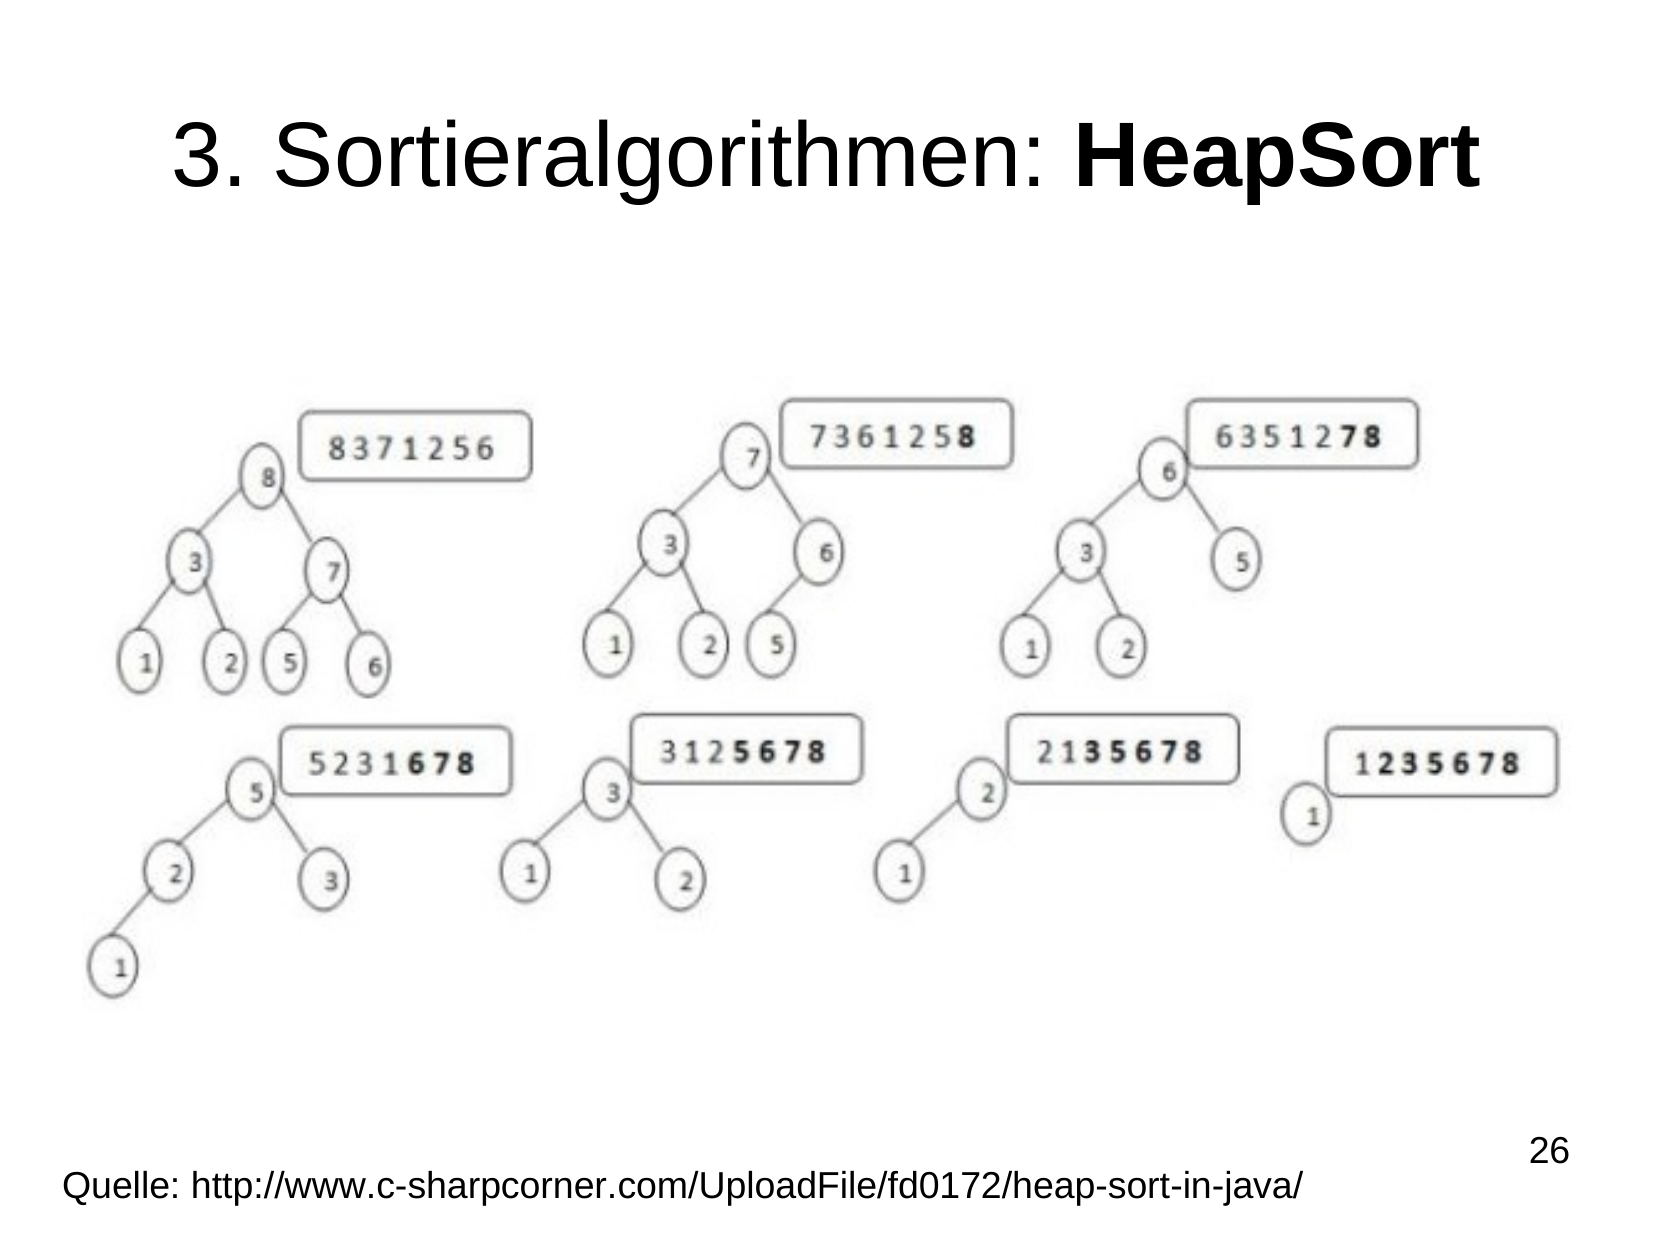

# 3. Sortieralgorithmen: HeapSort
26
Quelle: http://www.c-sharpcorner.com/UploadFile/fd0172/heap-sort-in-java/